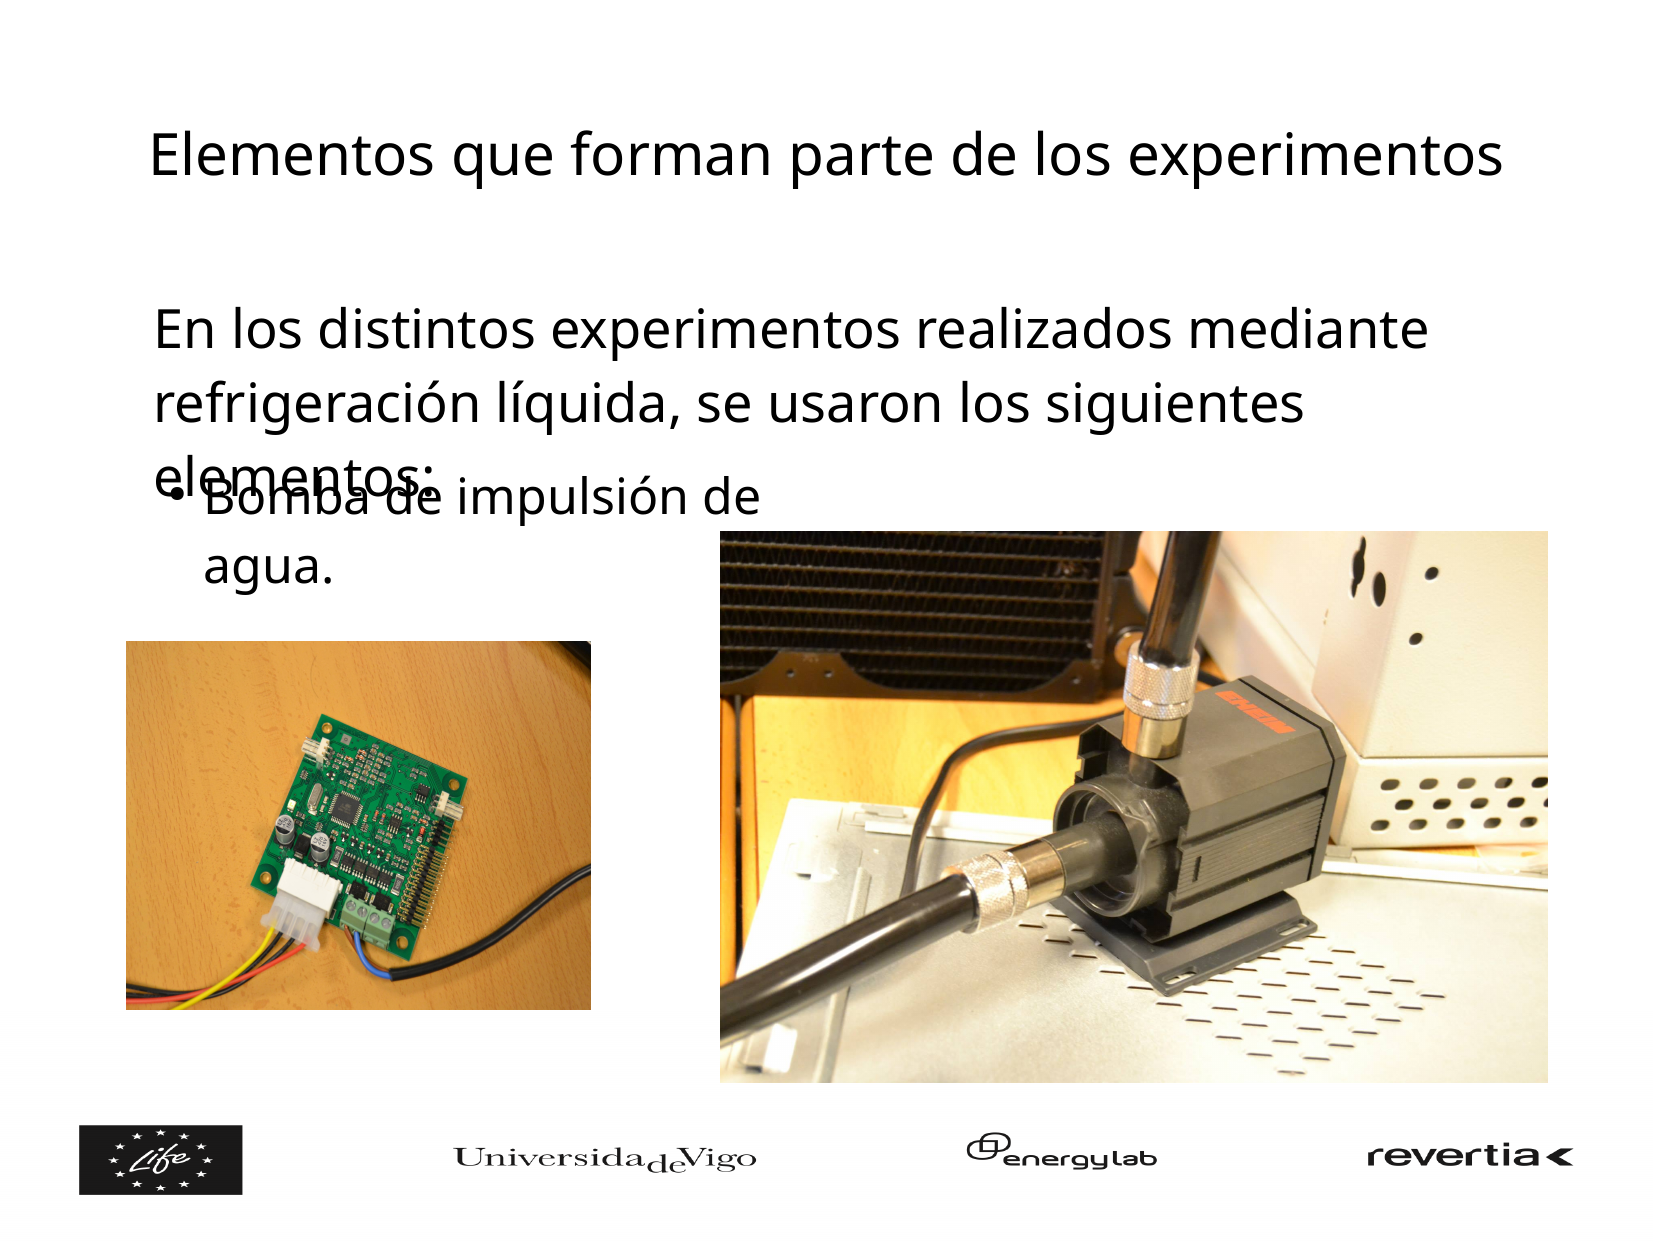

# Elementos que forman parte de los experimentos
En los distintos experimentos realizados mediante refrigeración líquida, se usaron los siguientes elementos:
Bomba de impulsión de agua.